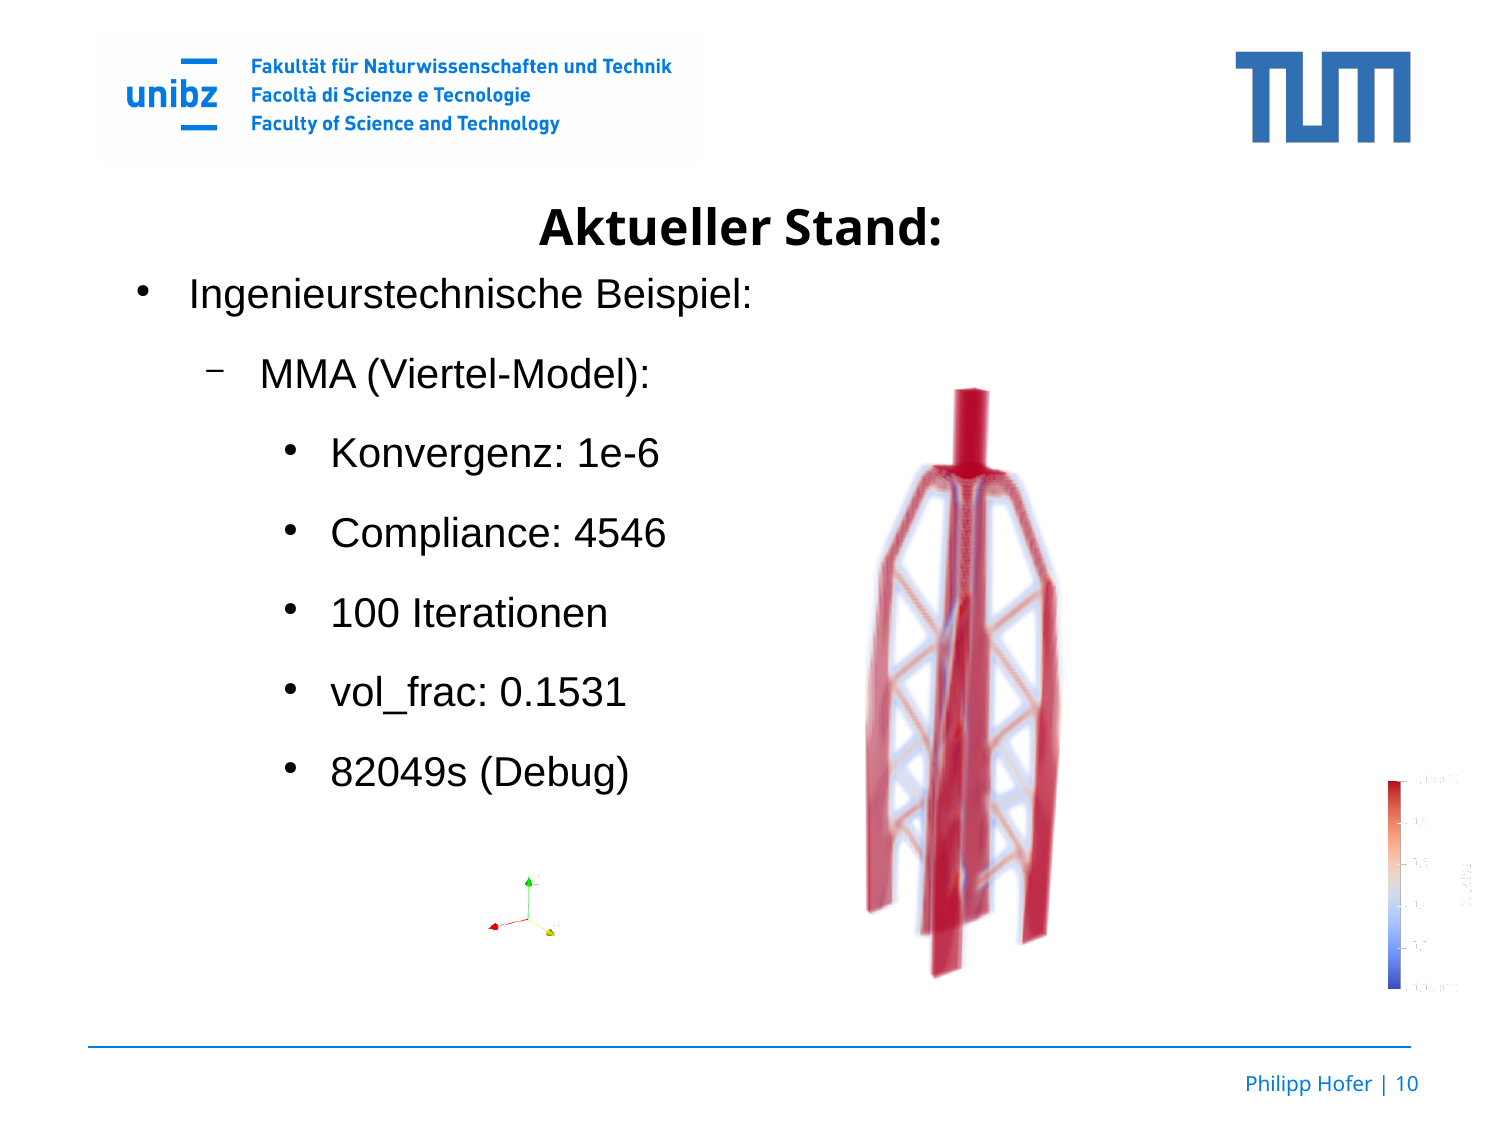

Aktueller Stand:
Ingenieurstechnische Beispiel:
MMA (Viertel-Model):
Konvergenz: 1e-6
Compliance: 4546
100 Iterationen
vol_frac: 0.1531
82049s (Debug)